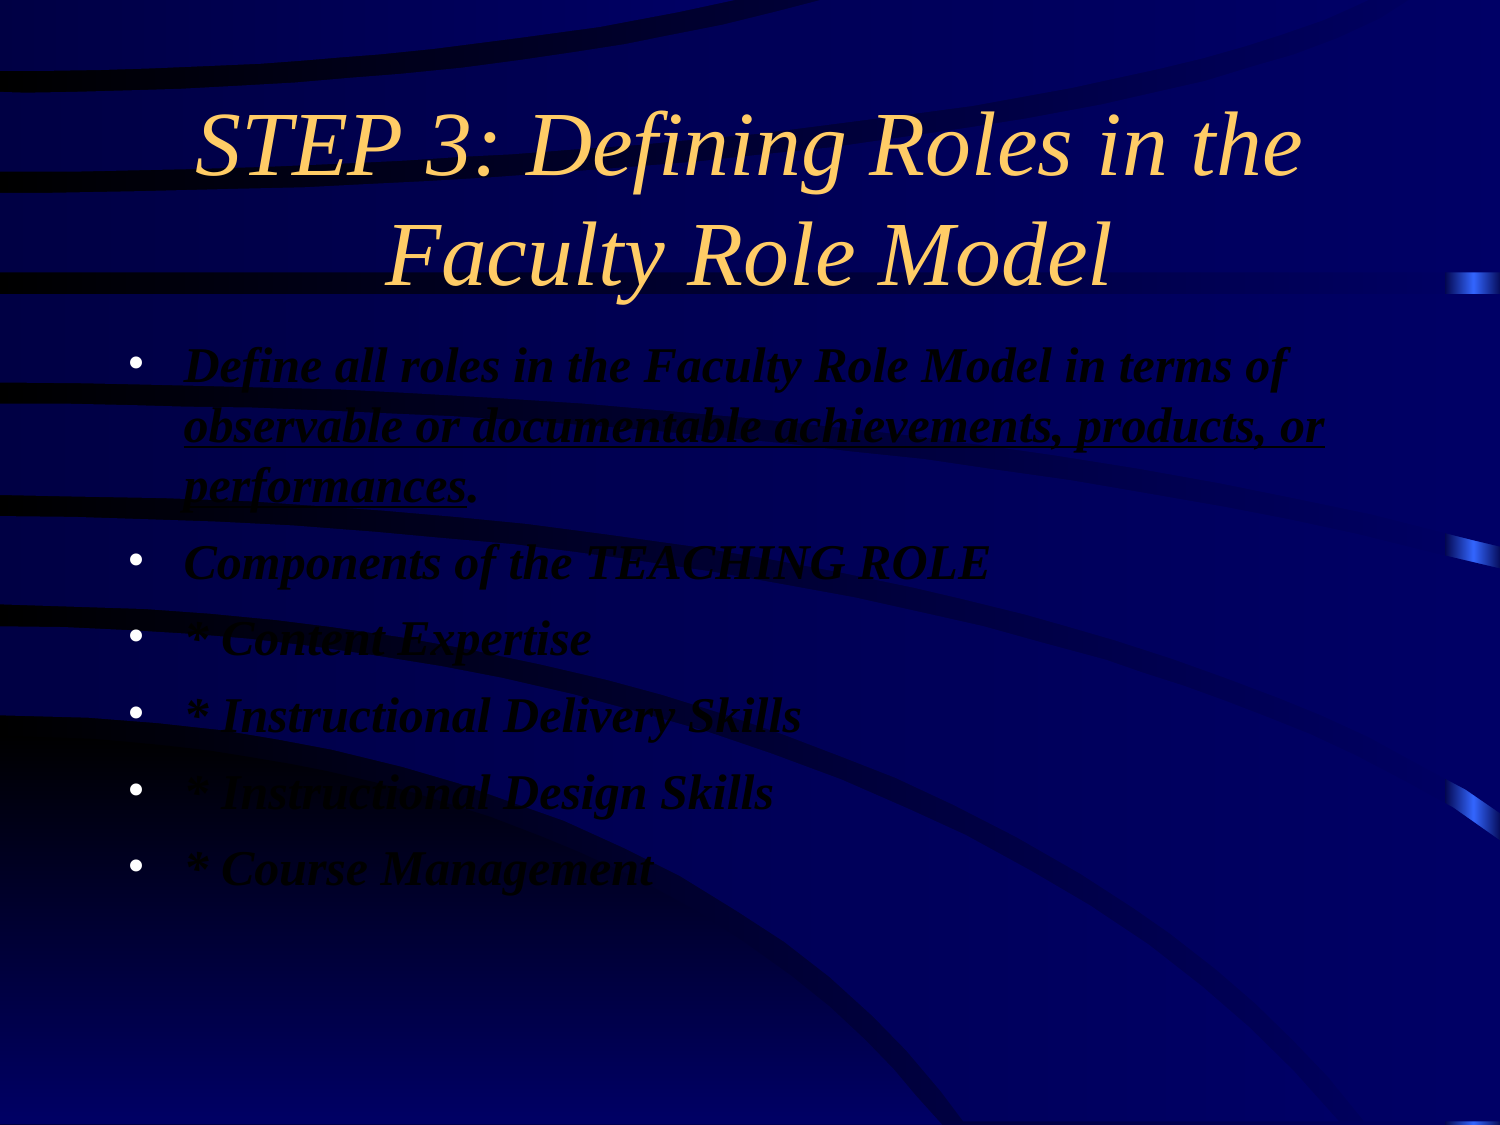

# STEP 3: Defining Roles in the Faculty Role Model
Define all roles in the Faculty Role Model in terms of observable or documentable achievements, products, or performances.
Components of the TEACHING ROLE
* Content Expertise
* Instructional Delivery Skills
* Instructional Design Skills
* Course Management